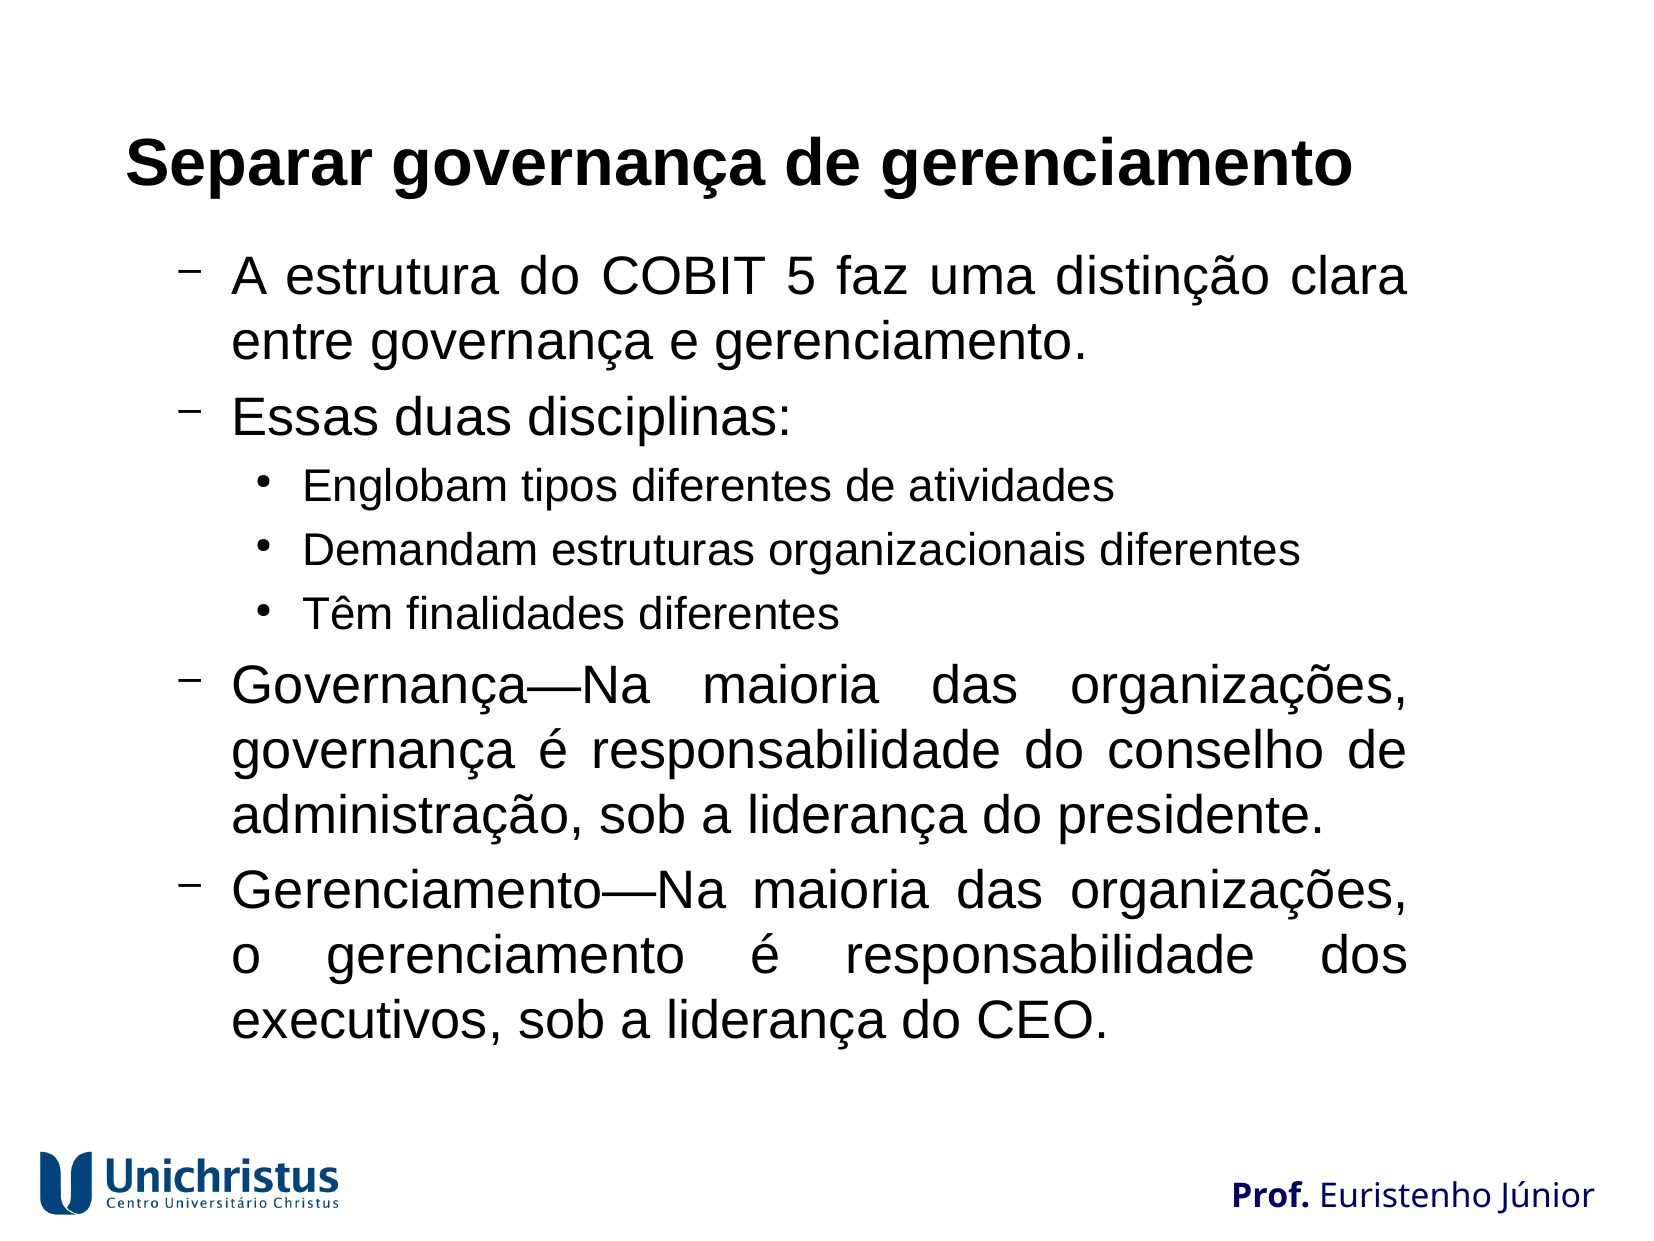

# Separar governança de gerenciamento
A estrutura do COBIT 5 faz uma distinção clara entre governança e gerenciamento.
Essas duas disciplinas:
Englobam tipos diferentes de atividades
Demandam estruturas organizacionais diferentes
Têm finalidades diferentes
Governança—Na maioria das organizações, governança é responsabilidade do conselho de administração, sob a liderança do presidente.
Gerenciamento—Na maioria das organizações, o gerenciamento é responsabilidade dos executivos, sob a liderança do CEO.
Prof. Euristenho Júnior